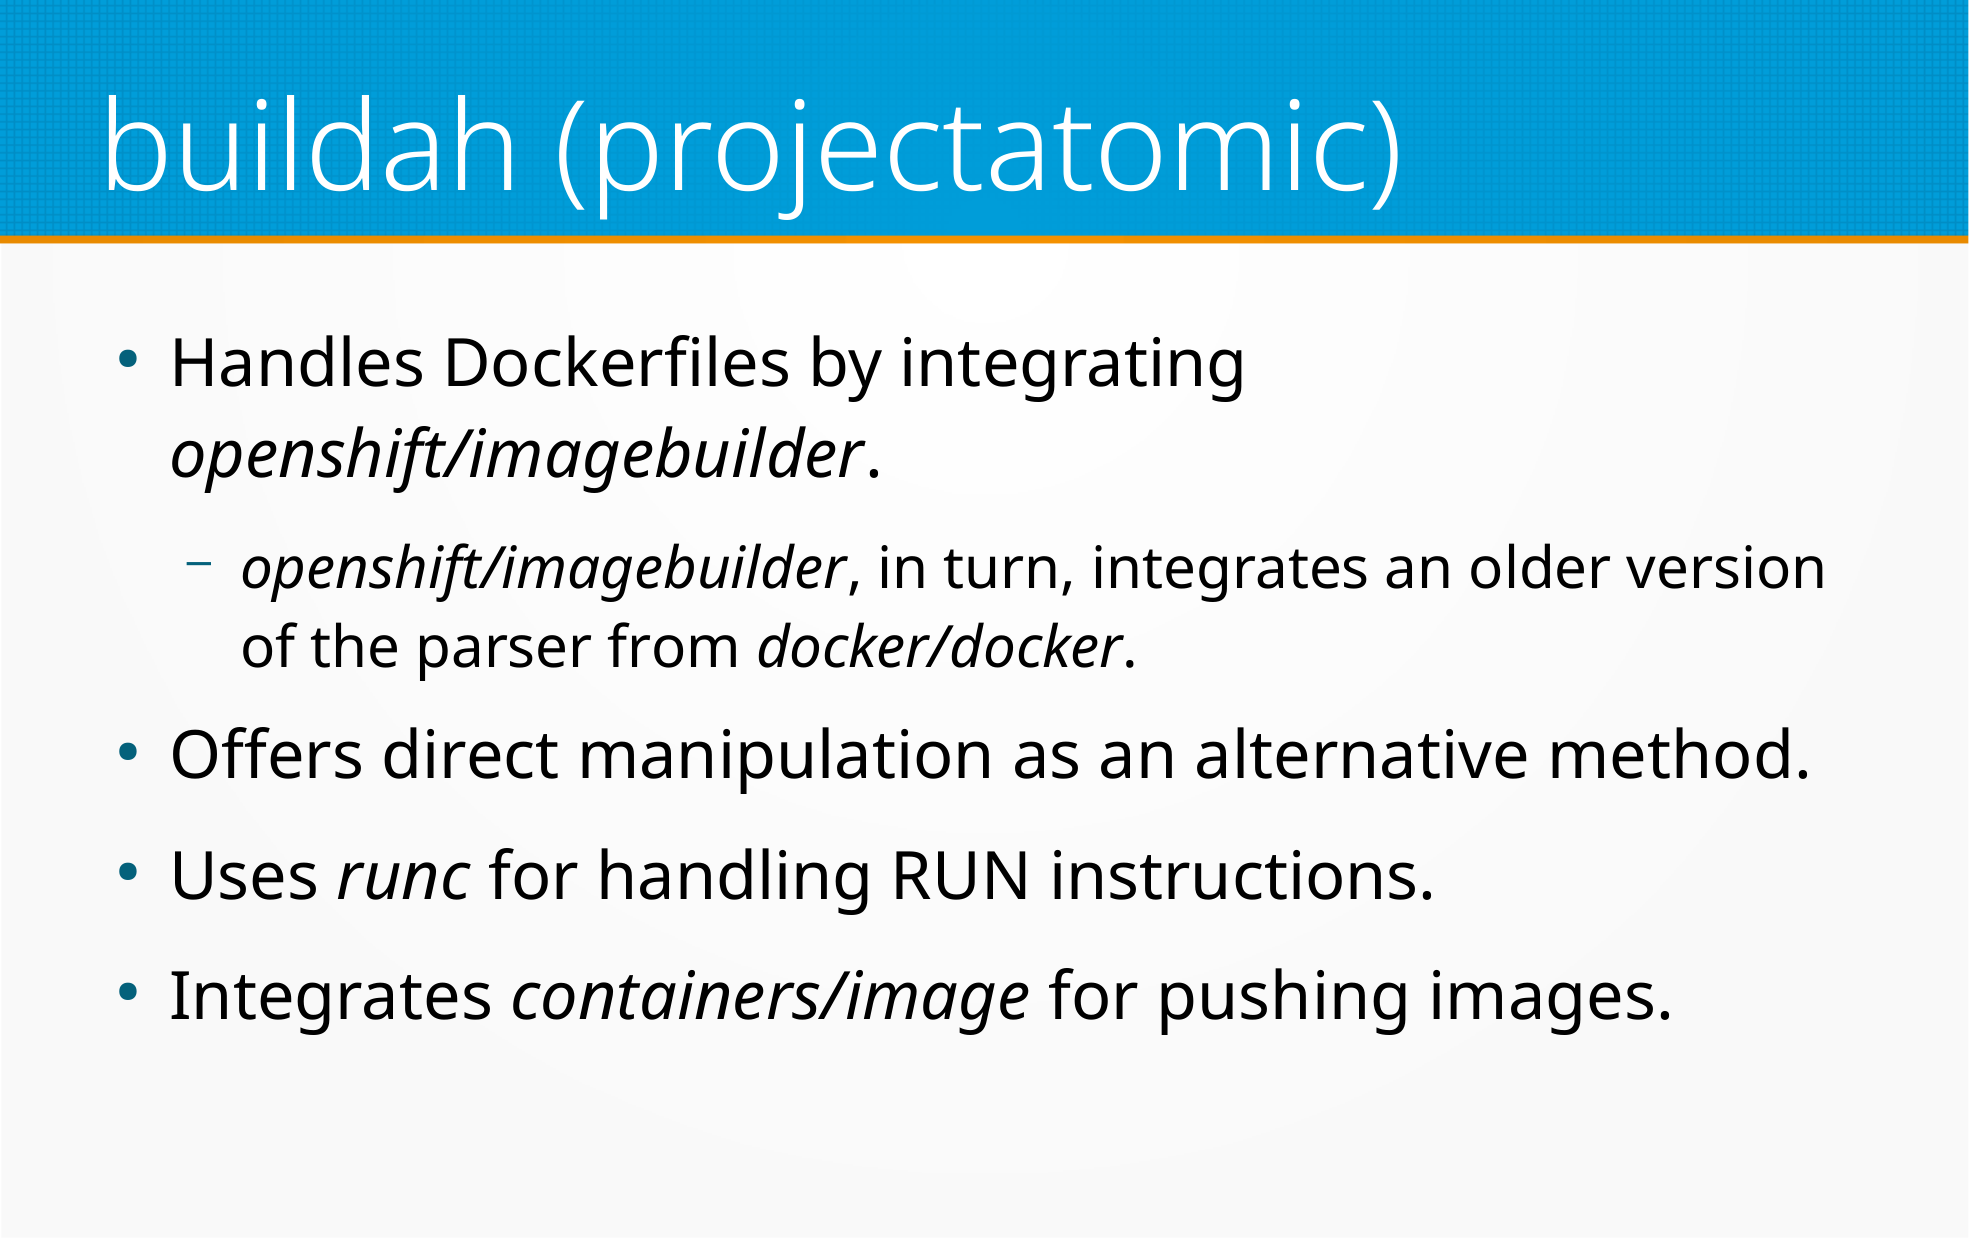

# buildah (projectatomic)
Handles Dockerfiles by integrating openshift/imagebuilder.
openshift/imagebuilder, in turn, integrates an older version of the parser from docker/docker.
Offers direct manipulation as an alternative method.
Uses runc for handling RUN instructions.
Integrates containers/image for pushing images.